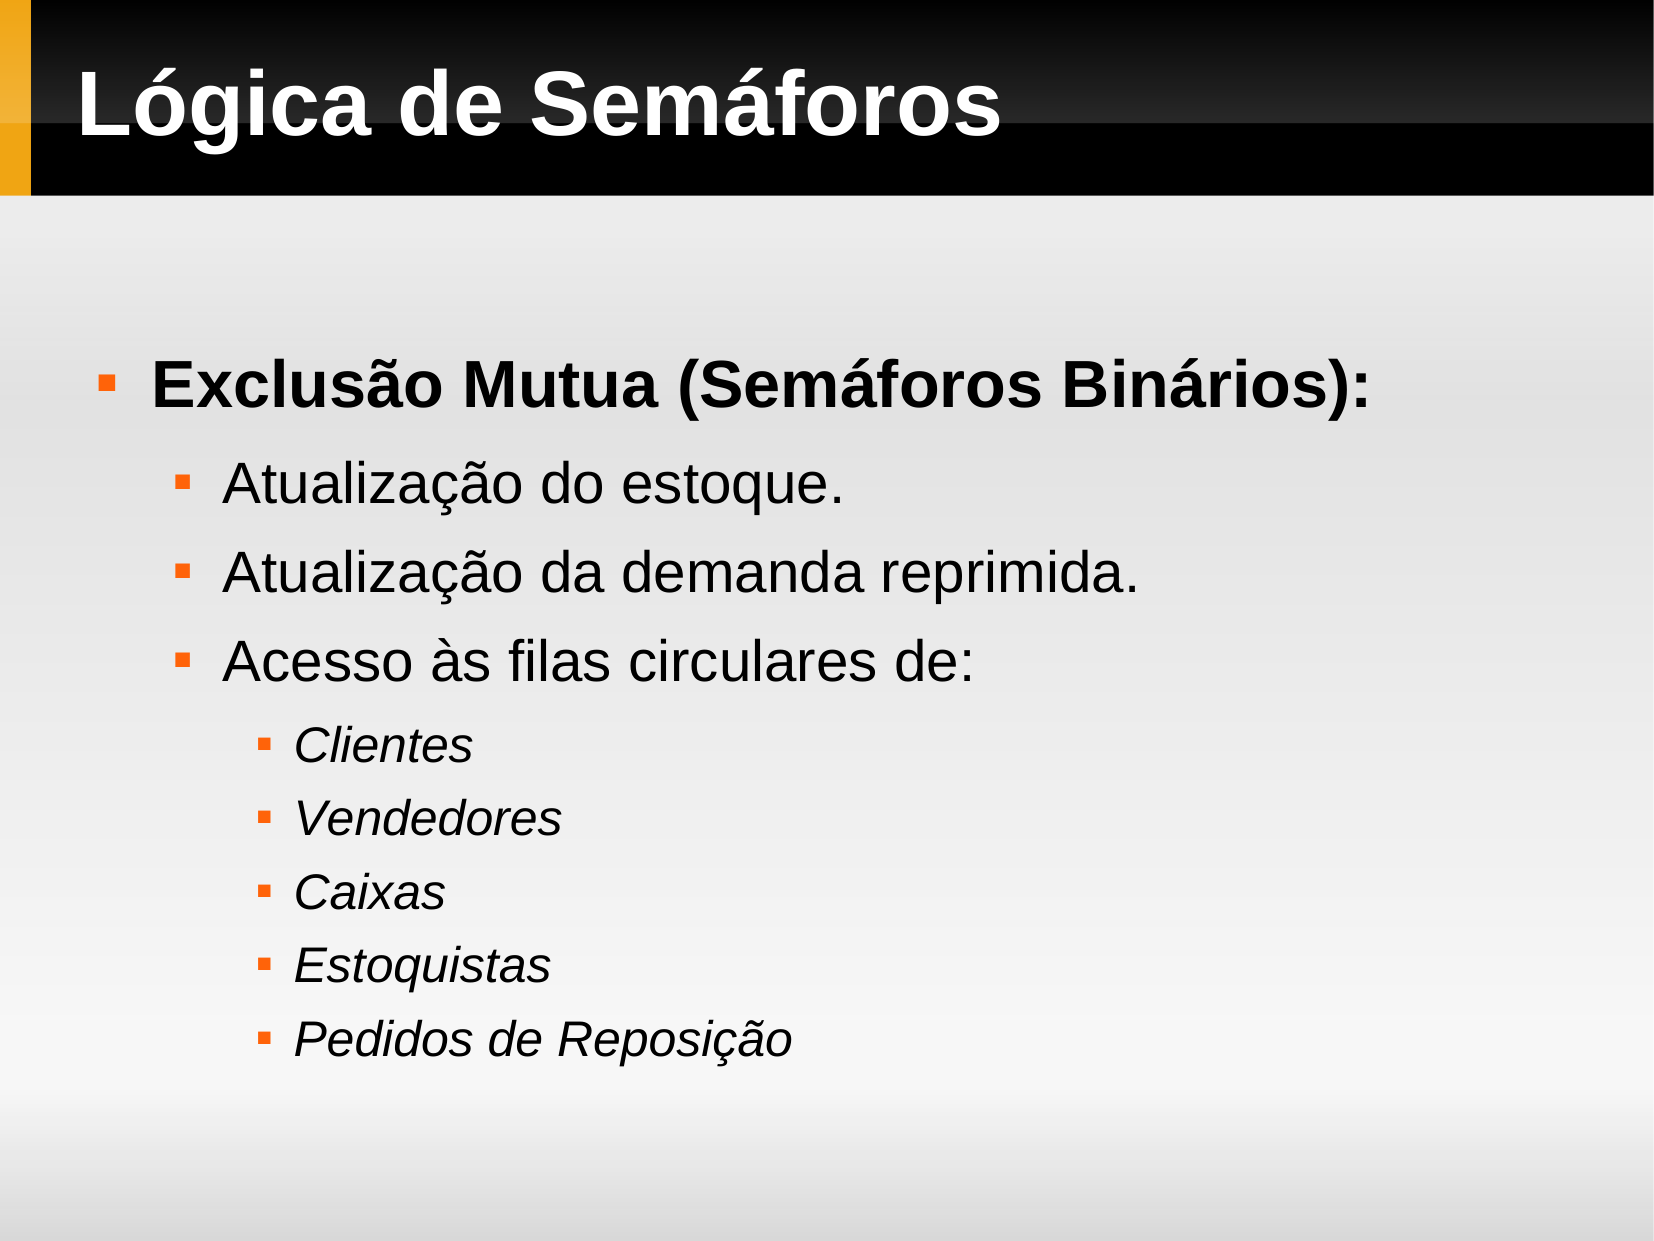

# Lógica de Semáforos
Exclusão Mutua (Semáforos Binários):
Atualização do estoque.
Atualização da demanda reprimida.
Acesso às filas circulares de:
Clientes
Vendedores
Caixas
Estoquistas
Pedidos de Reposição